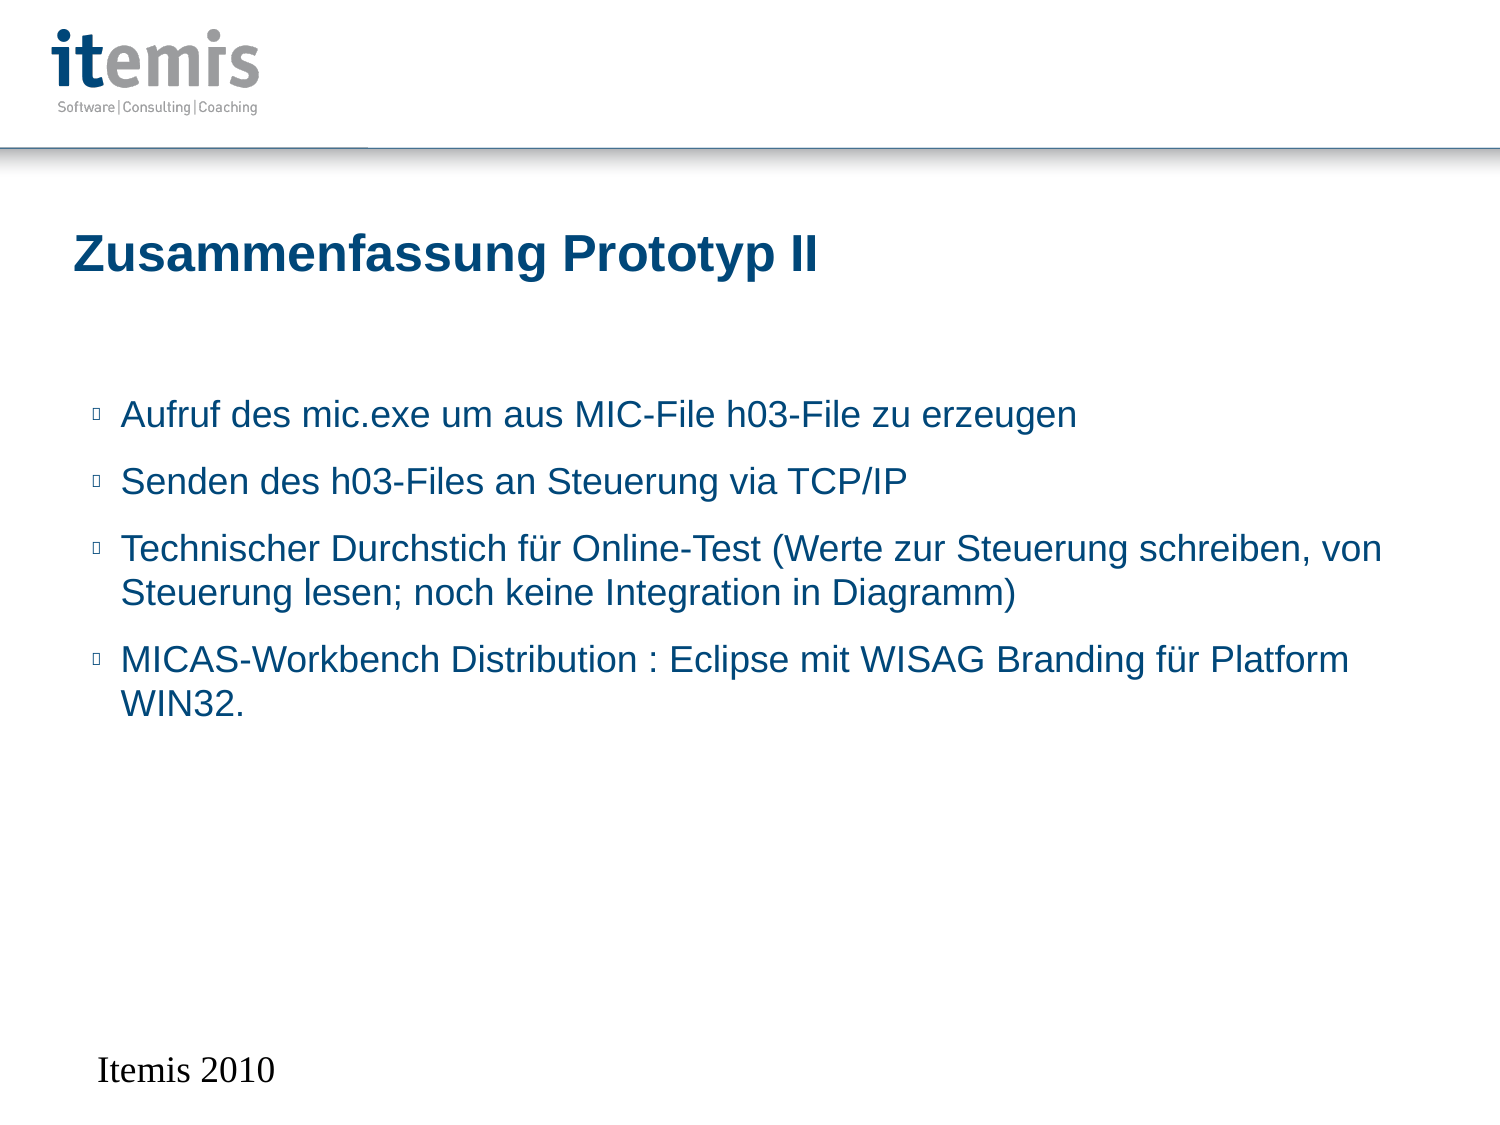

Zusammenfassung Prototyp II
Aufruf des mic.exe um aus MIC-File h03-File zu erzeugen
Senden des h03-Files an Steuerung via TCP/IP
Technischer Durchstich für Online-Test (Werte zur Steuerung schreiben, von Steuerung lesen; noch keine Integration in Diagramm)
MICAS-Workbench Distribution : Eclipse mit WISAG Branding für Platform WIN32.
<footer>Itemis 2010